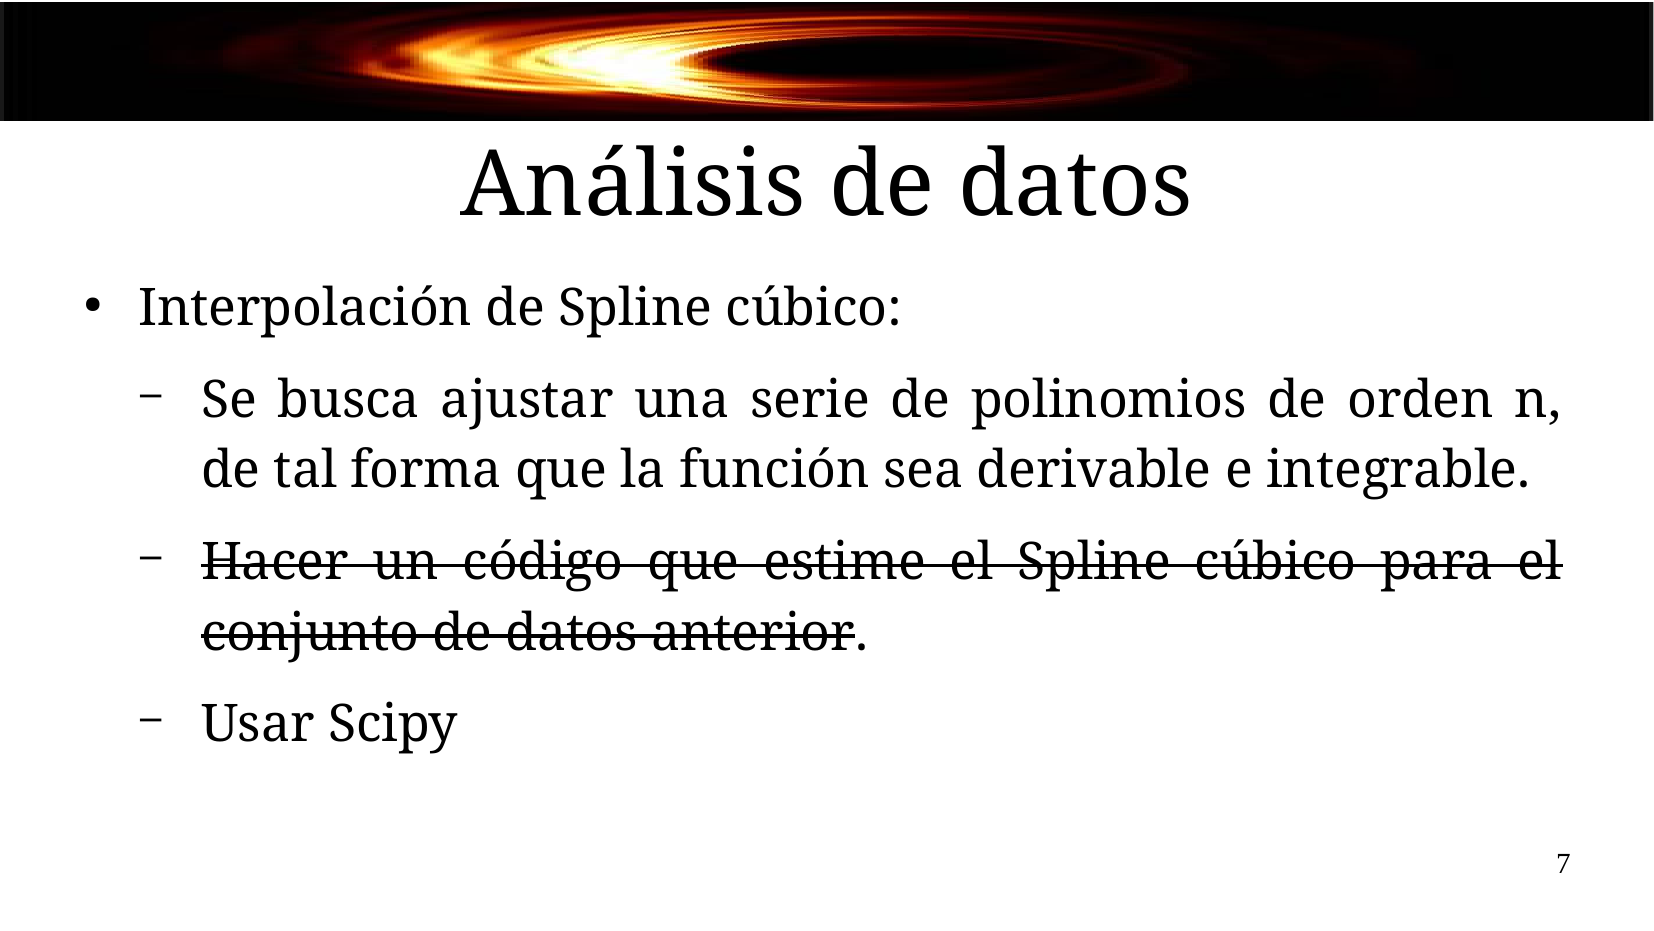

# Análisis de datos
Interpolación de Spline cúbico:
Se busca ajustar una serie de polinomios de orden n, de tal forma que la función sea derivable e integrable.
Hacer un código que estime el Spline cúbico para el conjunto de datos anterior.
Usar Scipy
7